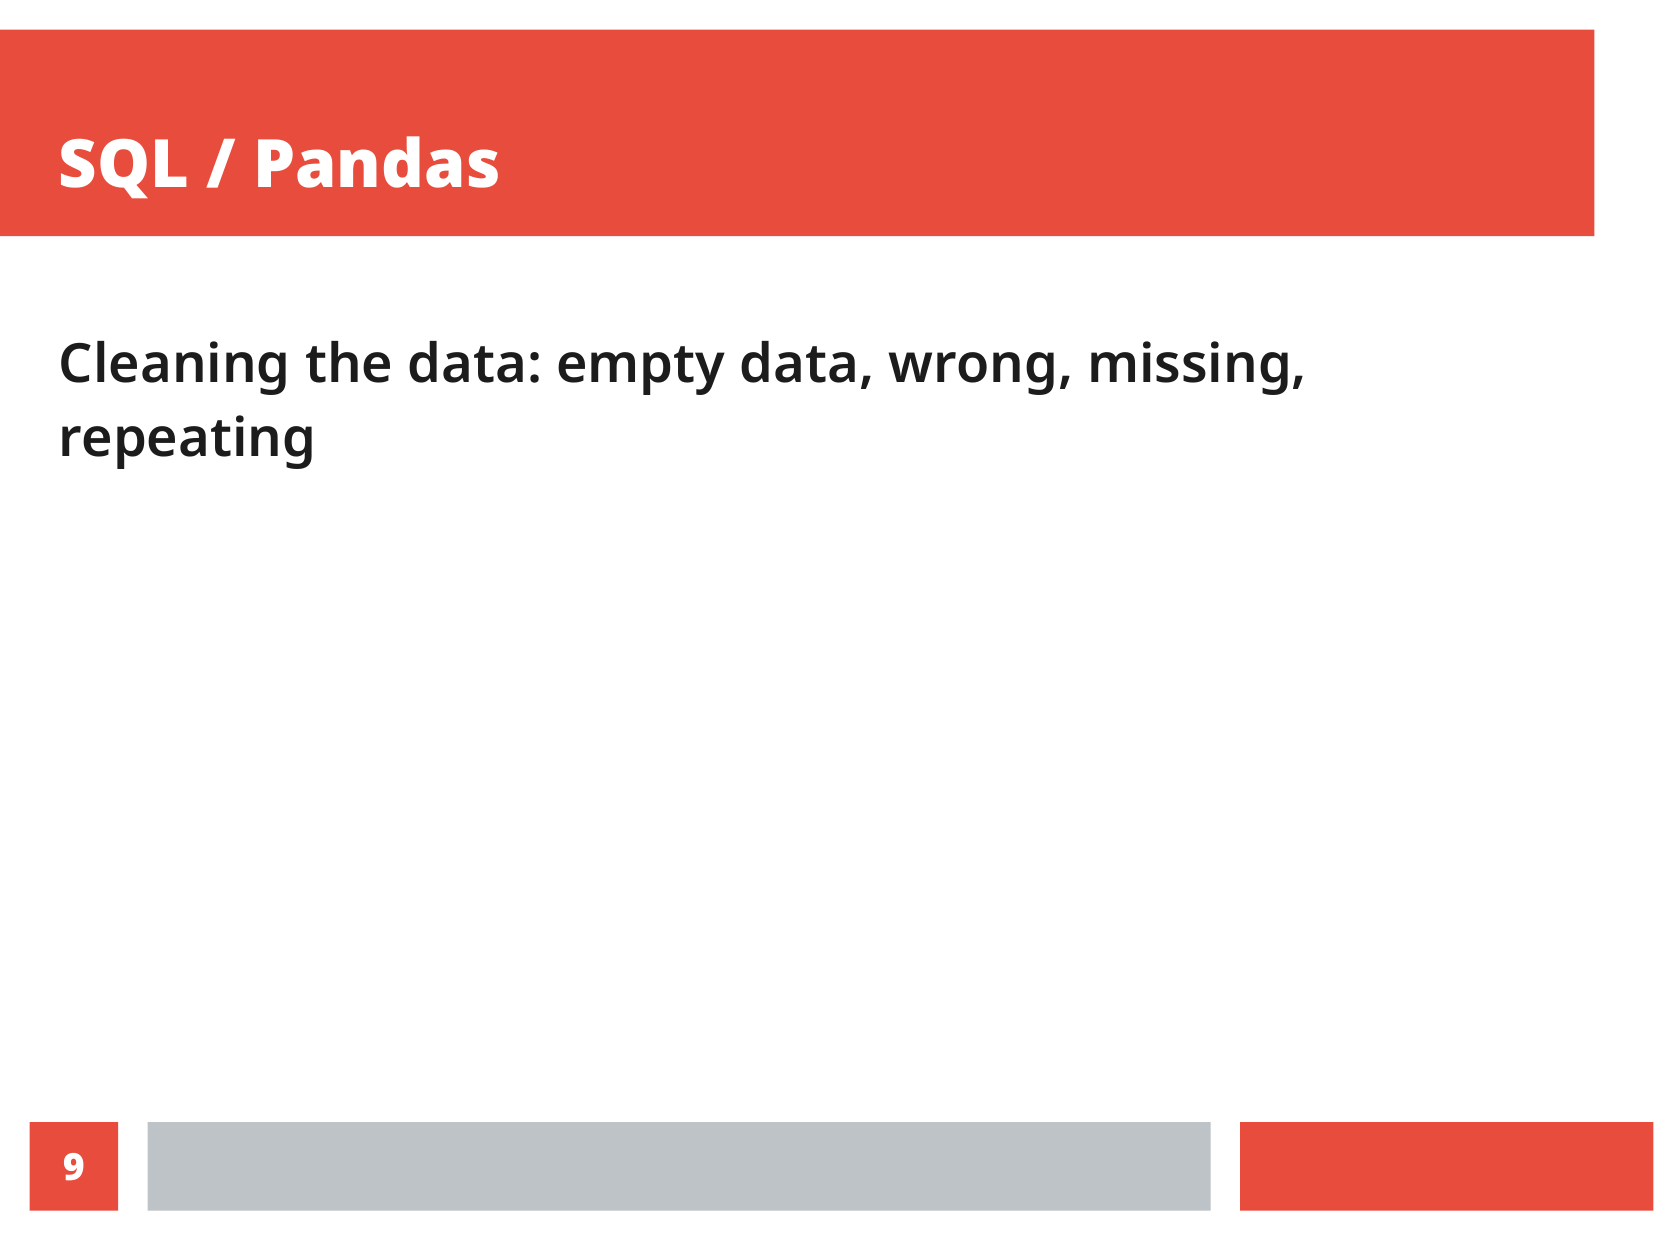

# SQL / Pandas
Cleaning the data: empty data, wrong, missing, repeating
9